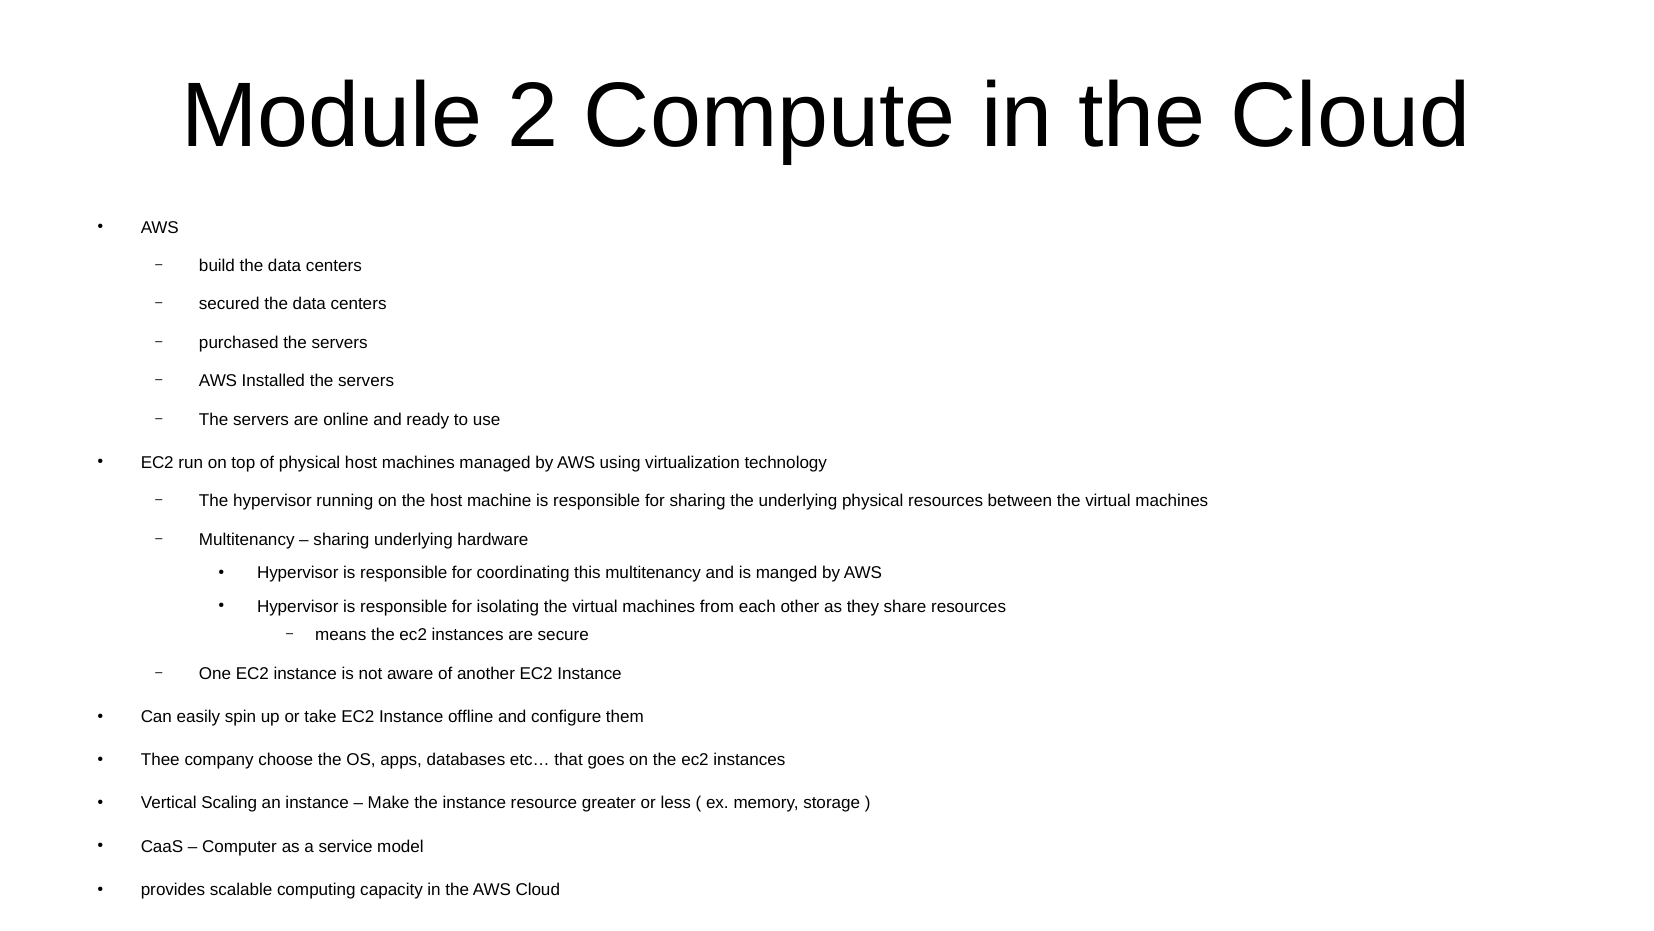

# Module 2 Compute in the Cloud
AWS
build the data centers
secured the data centers
purchased the servers
AWS Installed the servers
The servers are online and ready to use
EC2 run on top of physical host machines managed by AWS using virtualization technology
The hypervisor running on the host machine is responsible for sharing the underlying physical resources between the virtual machines
Multitenancy – sharing underlying hardware
Hypervisor is responsible for coordinating this multitenancy and is manged by AWS
Hypervisor is responsible for isolating the virtual machines from each other as they share resources
means the ec2 instances are secure
One EC2 instance is not aware of another EC2 Instance
Can easily spin up or take EC2 Instance offline and configure them
Thee company choose the OS, apps, databases etc… that goes on the ec2 instances
Vertical Scaling an instance – Make the instance resource greater or less ( ex. memory, storage )
CaaS – Computer as a service model
provides scalable computing capacity in the AWS Cloud